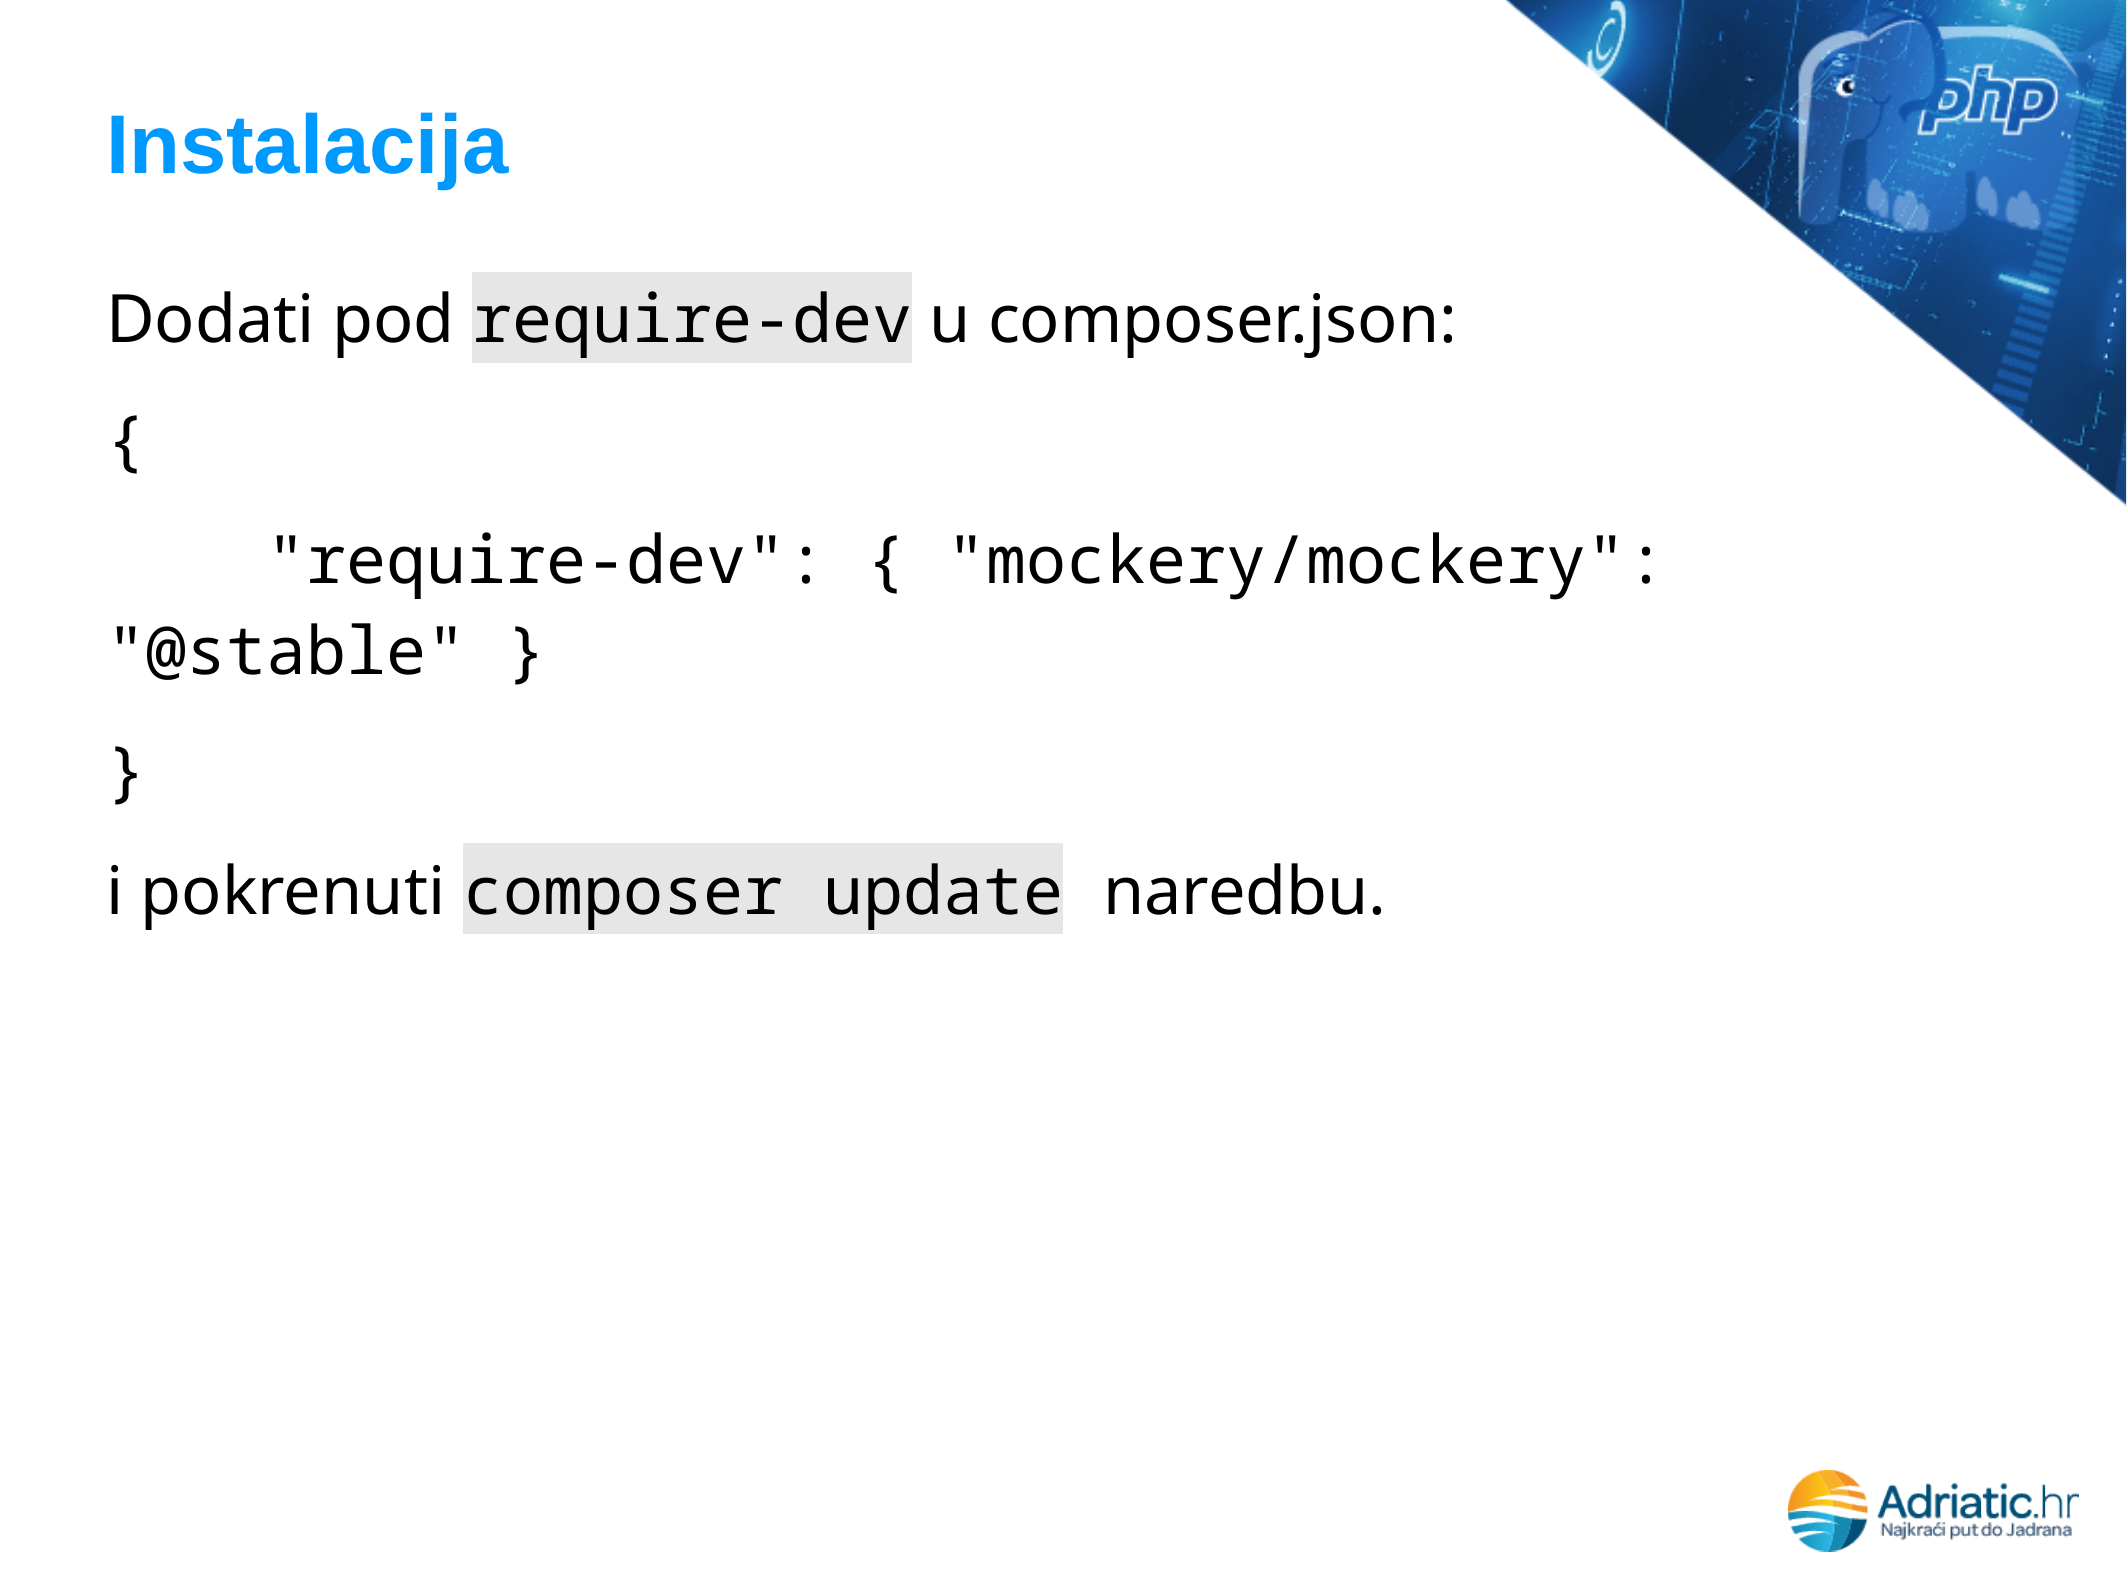

# Instalacija
Dodati pod require-dev u composer.json:
{
 "require-dev": { "mockery/mockery": "@stable" }
}
i pokrenuti composer update naredbu.